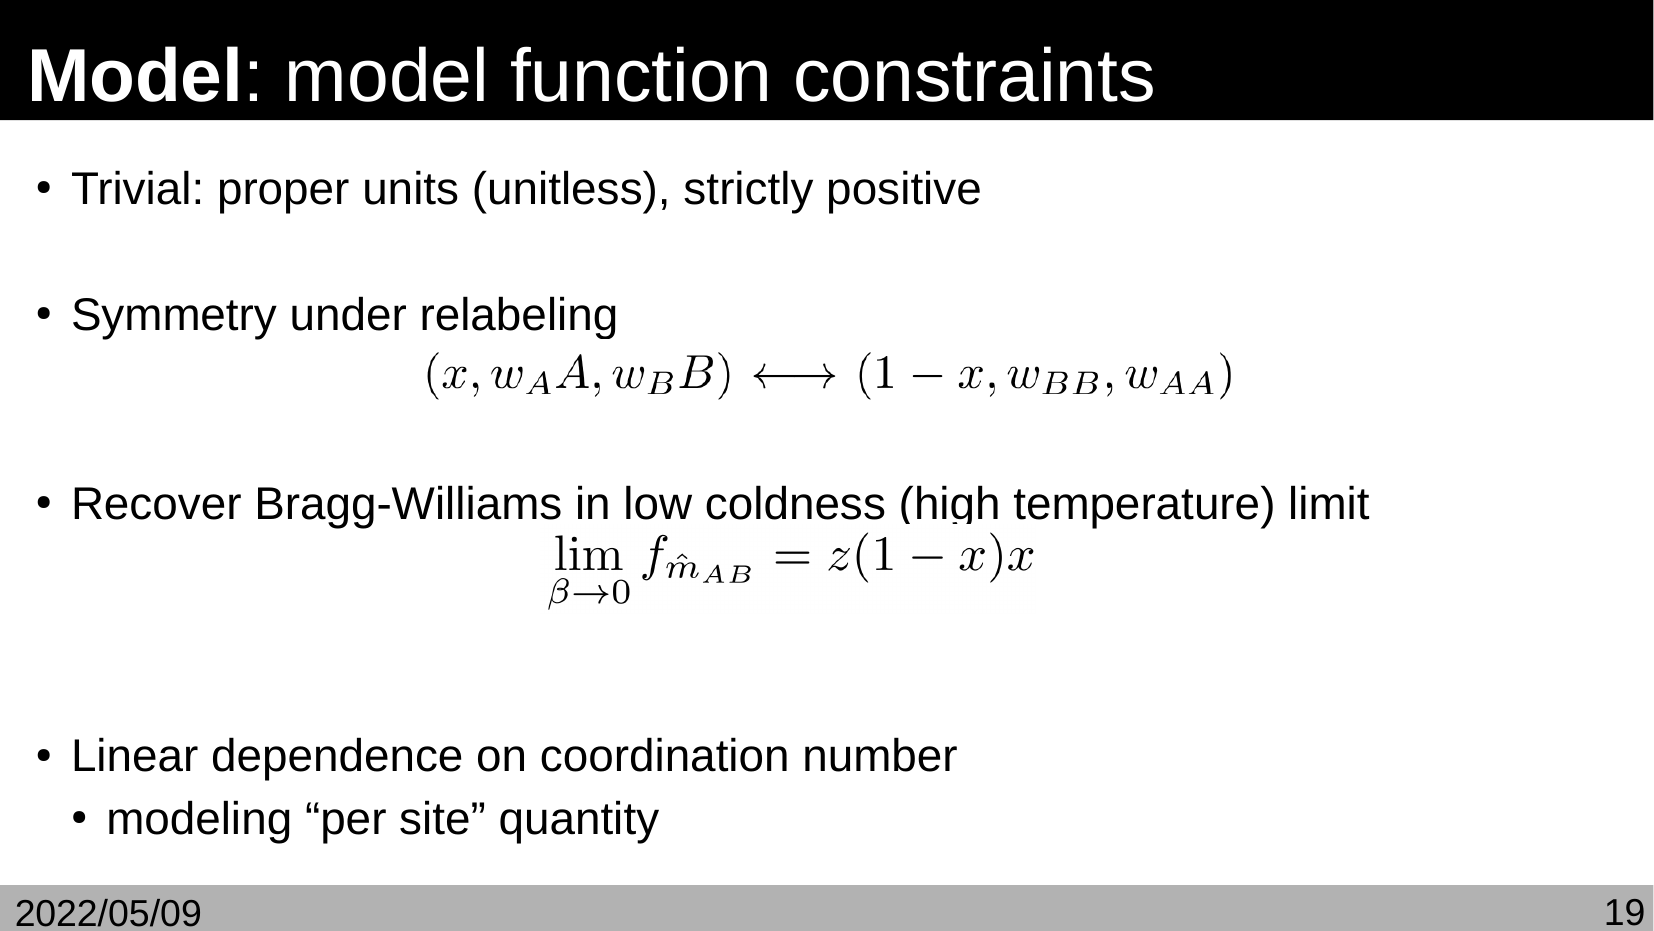

Model: model function constraints
Trivial: proper units (unitless), strictly positive
Symmetry under relabeling
Recover Bragg-Williams in low coldness (high temperature) limit
Linear dependence on coordination number
modeling “per site” quantity
2022/05/09